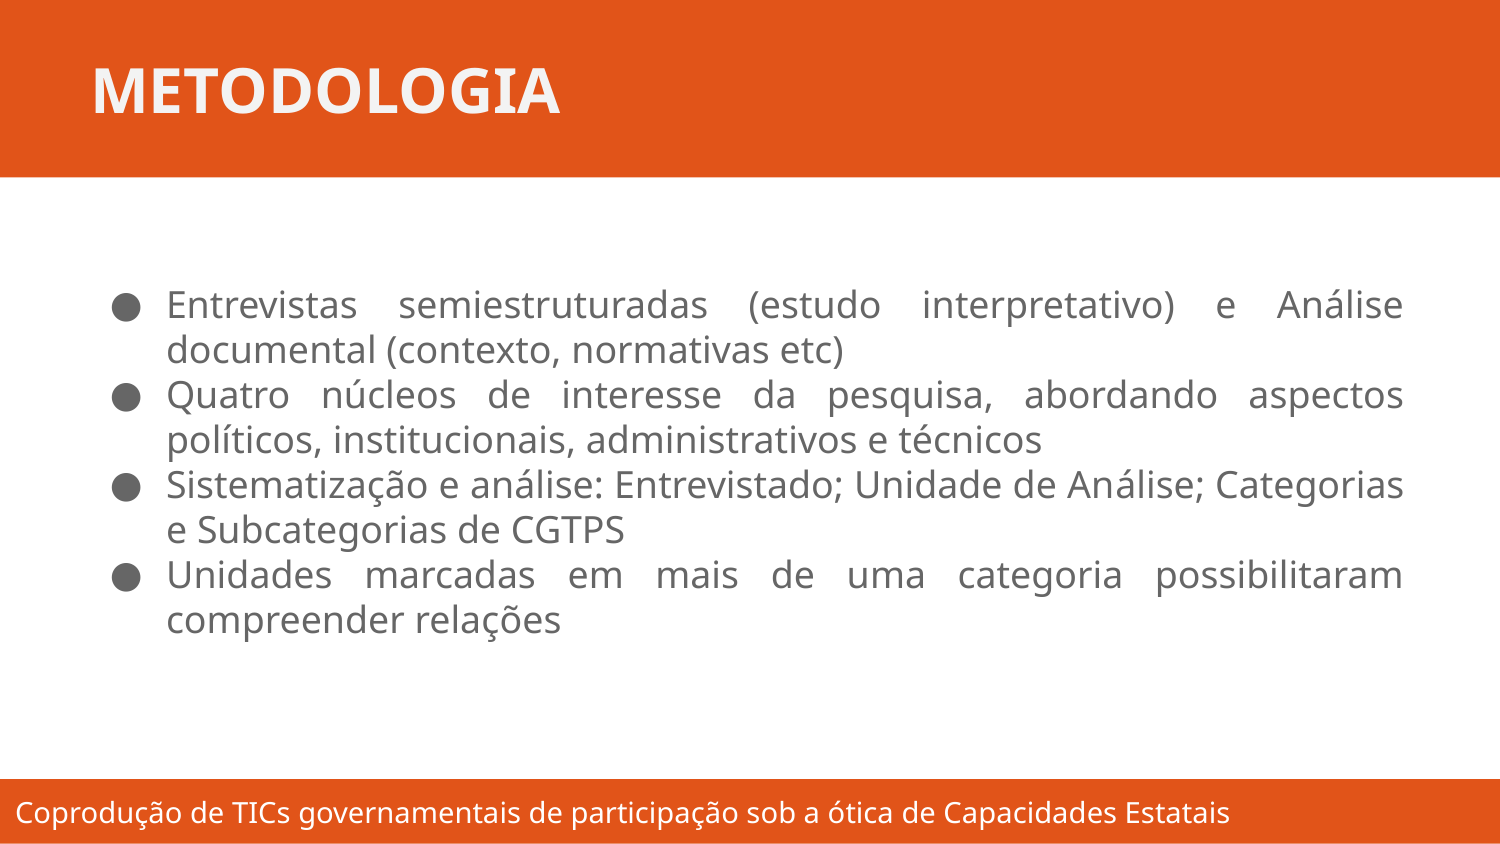

METODOLOGIA
# Entrevistas semiestruturadas (estudo interpretativo) e Análise documental (contexto, normativas etc)
Quatro núcleos de interesse da pesquisa, abordando aspectos políticos, institucionais, administrativos e técnicos
Sistematização e análise: Entrevistado; Unidade de Análise; Categorias e Subcategorias de CGTPS
Unidades marcadas em mais de uma categoria possibilitaram compreender relações
Coprodução de TICs governamentais de participação sob a ótica de Capacidades Estatais